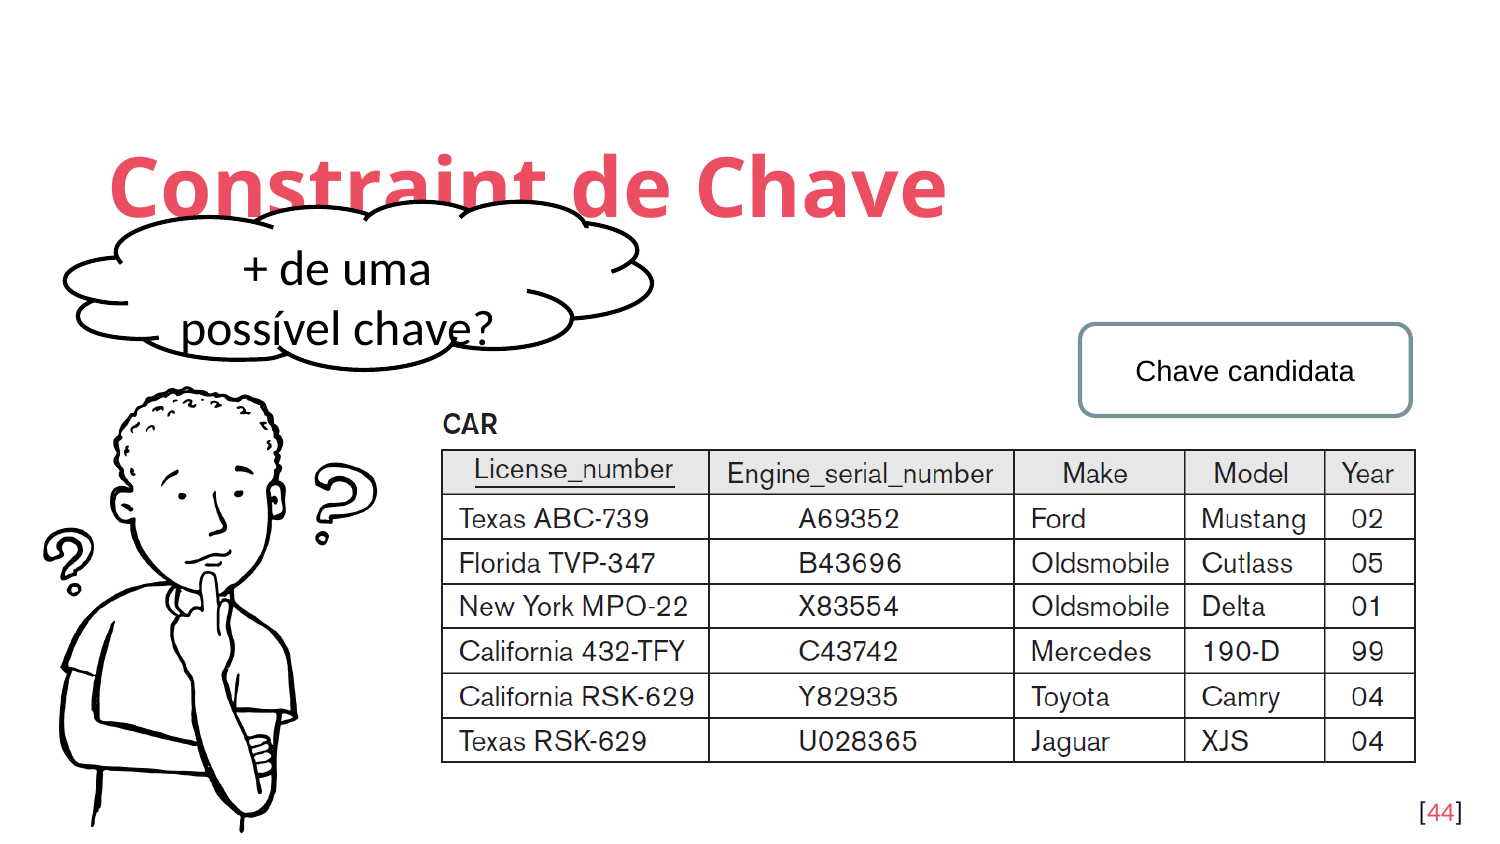

Constraint de Chave
+ de uma possível chave?
Chave candidata